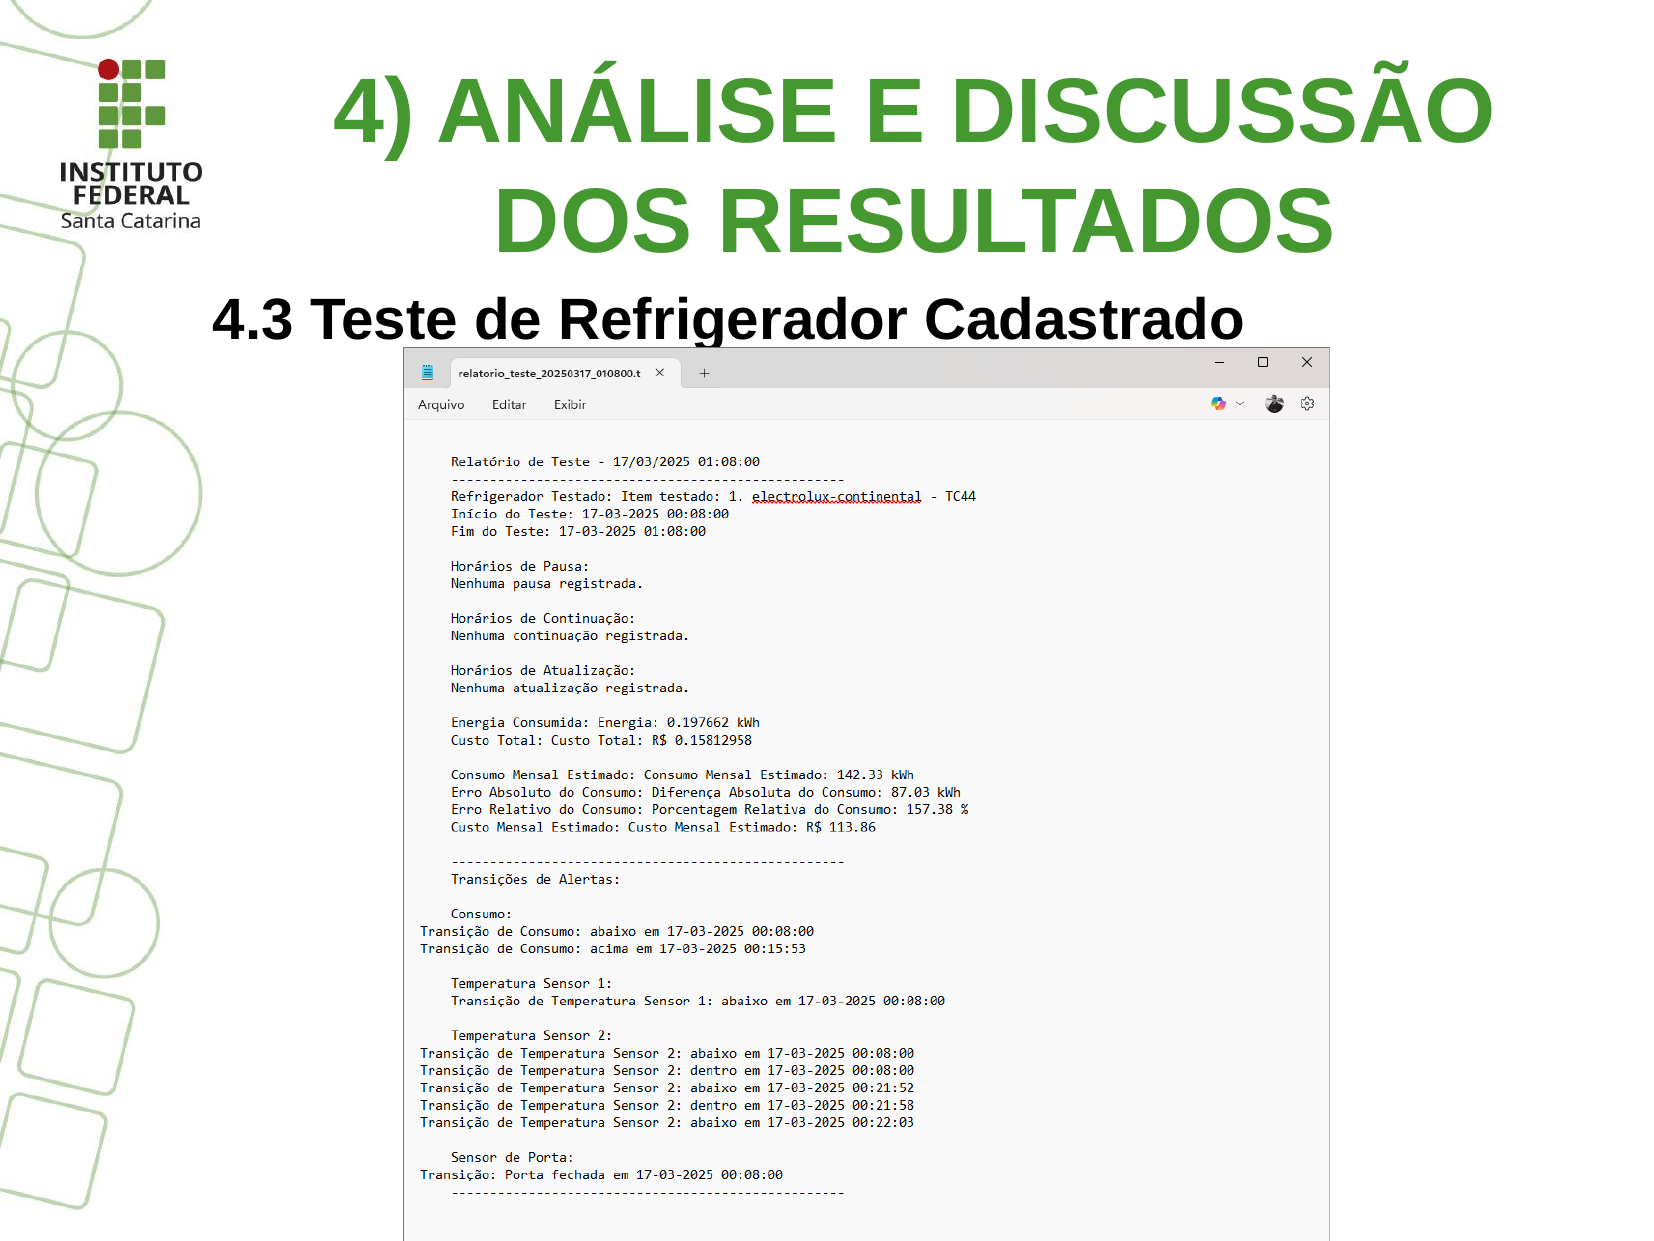

# 4) ANÁLISE E DISCUSSÃO DOS RESULTADOS
4.3 Teste de Refrigerador Cadastrado